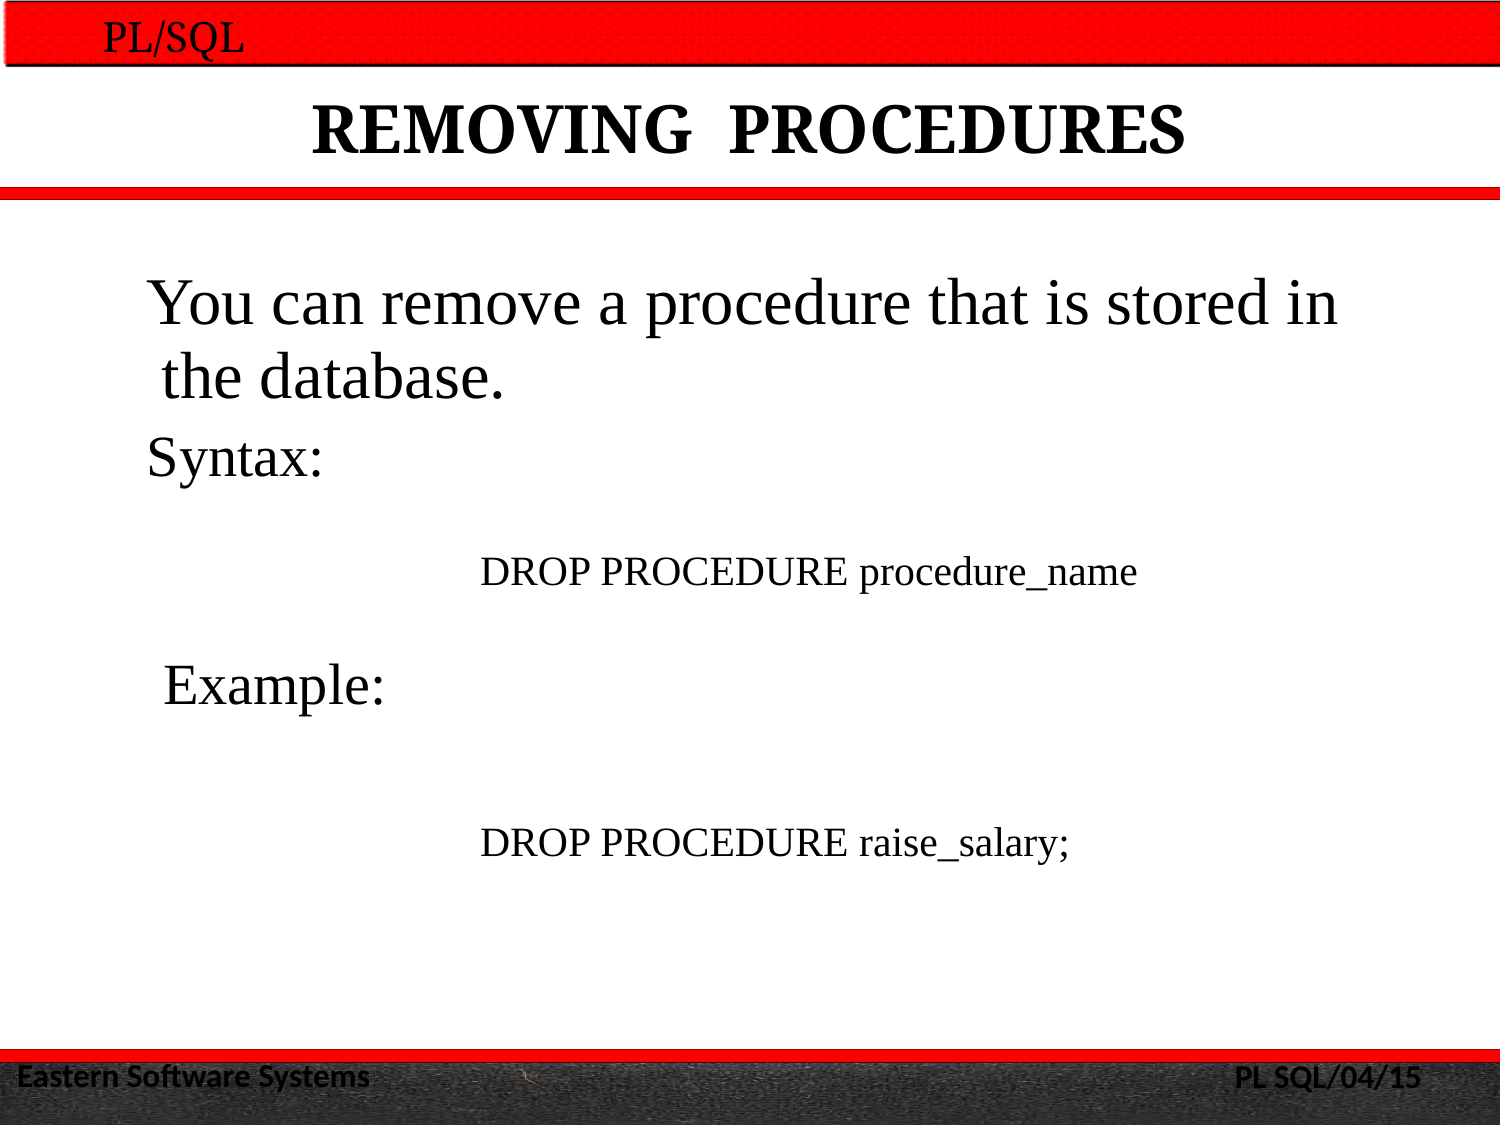

PL/SQL
REMOVING PROCEDURES
You can remove a procedure that is stored in the database.
Syntax:
Example:
		DROP PROCEDURE procedure_name
		DROP PROCEDURE raise_salary;
Eastern Software Systems
				 PL SQL/04/15